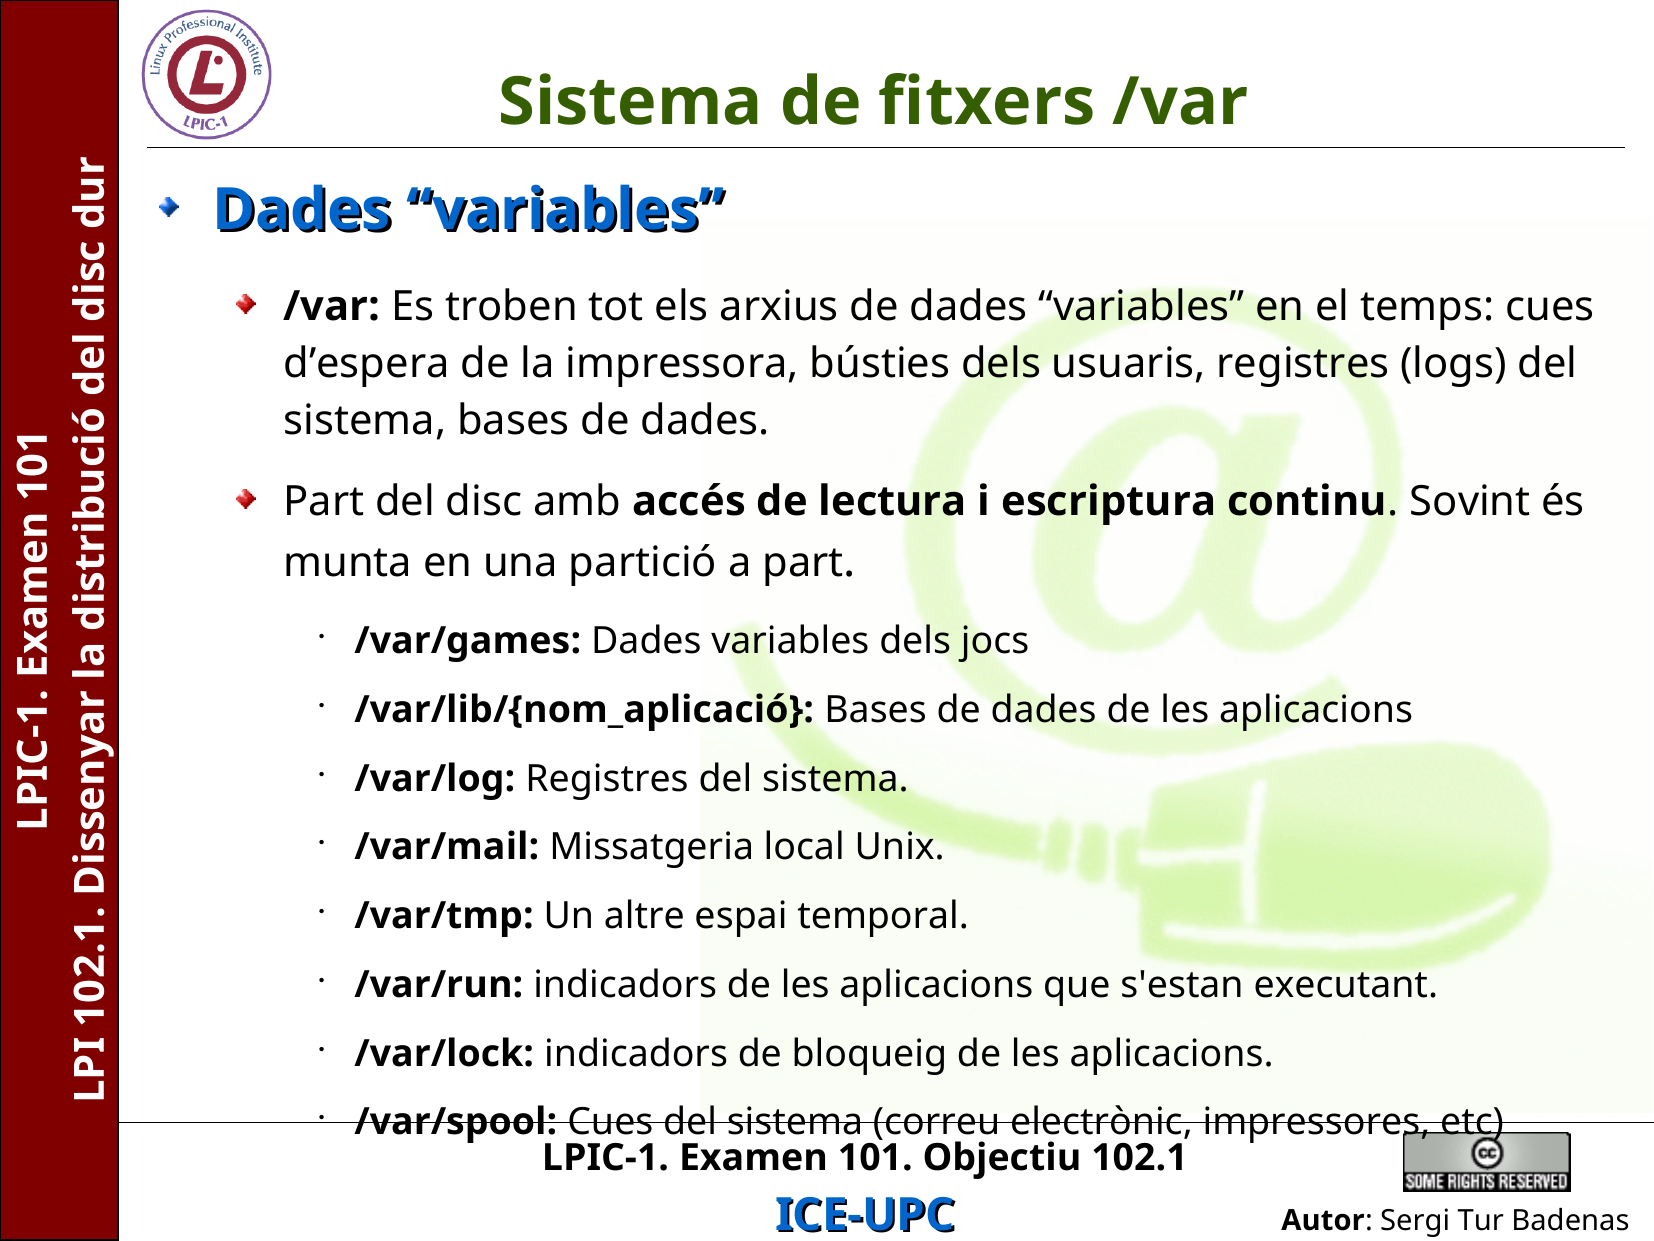

# Sistema de fitxers /var
Dades “variables”
/var: Es troben tot els arxius de dades “variables” en el temps: cues d’espera de la impressora, bústies dels usuaris, registres (logs) del sistema, bases de dades.
Part del disc amb accés de lectura i escriptura continu. Sovint és munta en una partició a part.
/var/games: Dades variables dels jocs
/var/lib/{nom_aplicació}: Bases de dades de les aplicacions
/var/log: Registres del sistema.
/var/mail: Missatgeria local Unix.
/var/tmp: Un altre espai temporal.
/var/run: indicadors de les aplicacions que s'estan executant.
/var/lock: indicadors de bloqueig de les aplicacions.
/var/spool: Cues del sistema (correu electrònic, impressores, etc)